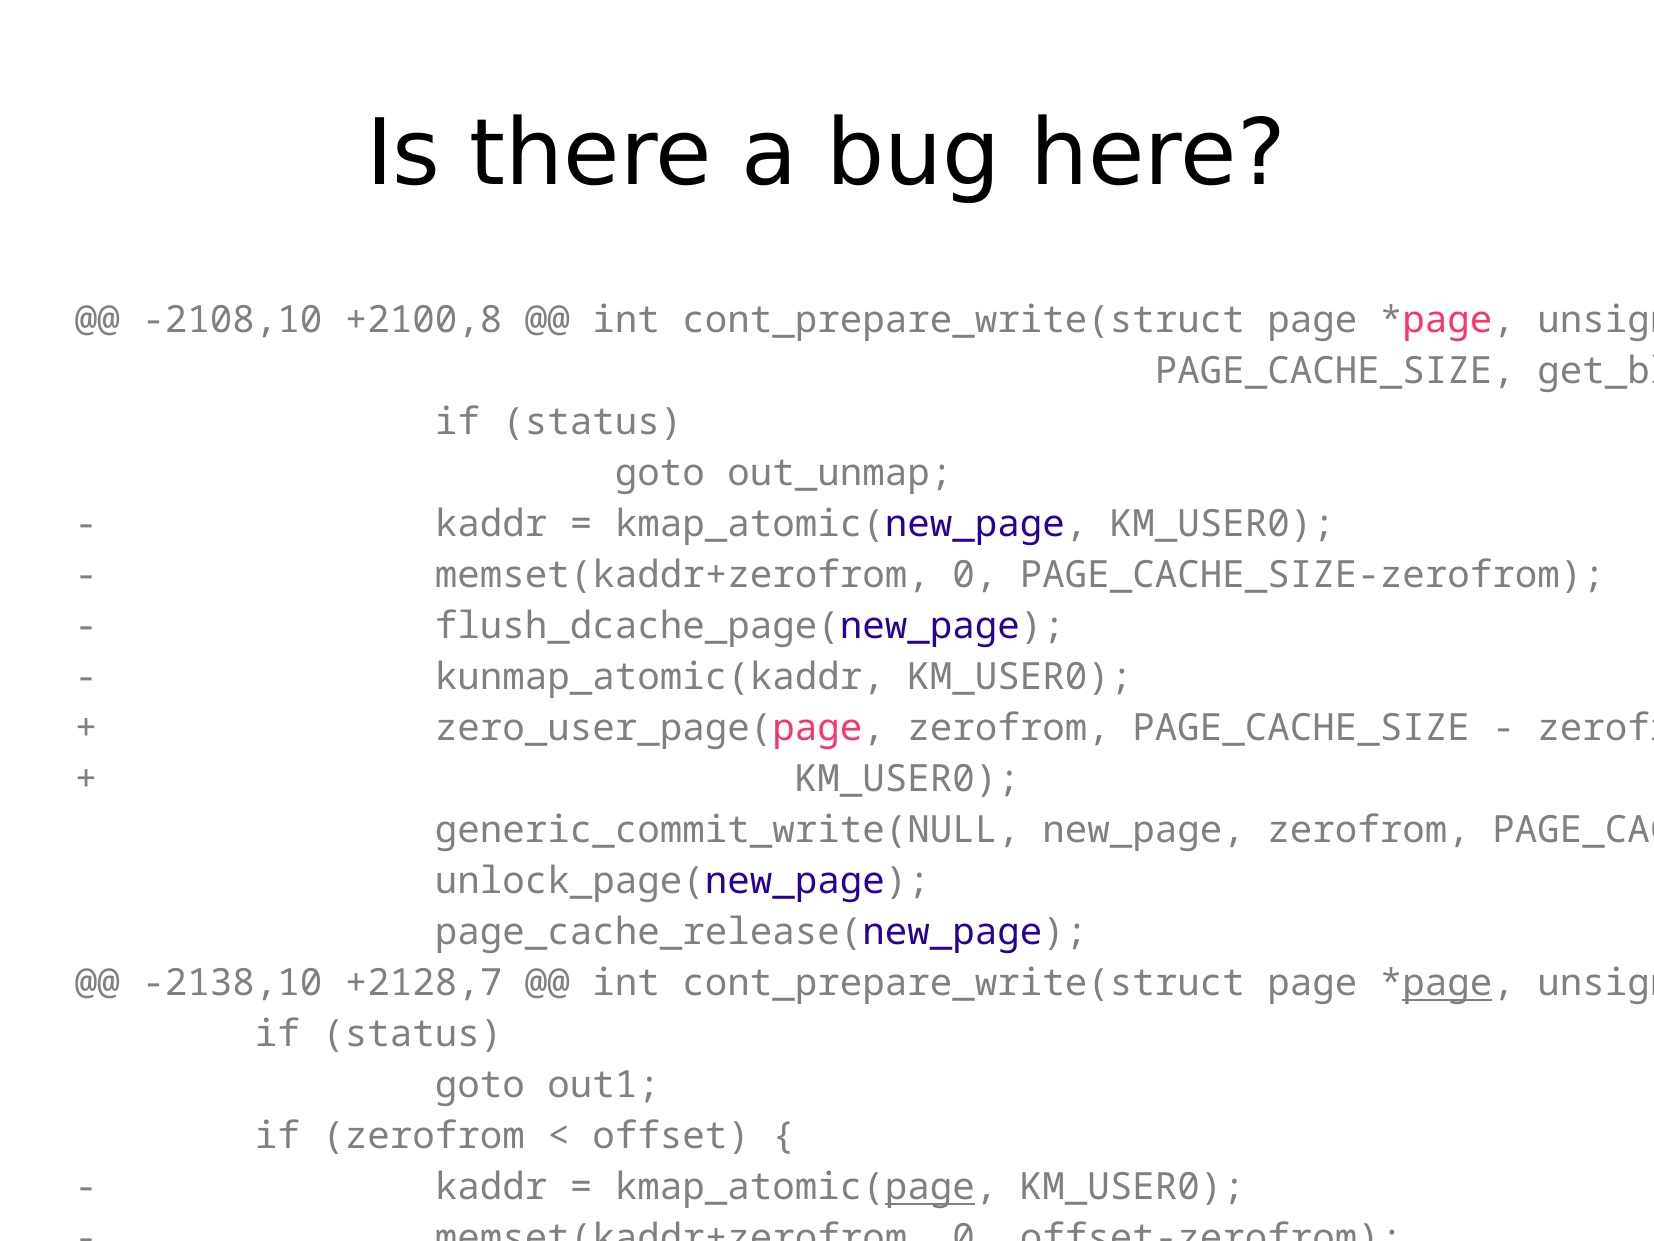

# Is there a bug here?
@@ -2108,10 +2100,8 @@ int cont_prepare_write(struct page *page, unsigned offset,
 PAGE_CACHE_SIZE, get_block);
 if (status)
 goto out_unmap;
- kaddr = kmap_atomic(new_page, KM_USER0);
- memset(kaddr+zerofrom, 0, PAGE_CACHE_SIZE-zerofrom);
- flush_dcache_page(new_page);
- kunmap_atomic(kaddr, KM_USER0);
+ zero_user_page(page, zerofrom, PAGE_CACHE_SIZE - zerofrom,
+ KM_USER0);
 generic_commit_write(NULL, new_page, zerofrom, PAGE_CACHE_SIZE);
 unlock_page(new_page);
 page_cache_release(new_page);
@@ -2138,10 +2128,7 @@ int cont_prepare_write(struct page *page, unsigned offset,
 if (status)
 goto out1;
 if (zerofrom < offset) {
- kaddr = kmap_atomic(page, KM_USER0);
- memset(kaddr+zerofrom, 0, offset-zerofrom);
- flush_dcache_page(page);
- kunmap_atomic(kaddr, KM_USER0);
+ zero_user_page(page, zerofrom, offset - zerofrom, KM_USER0);
 __block_commit_write(inode, page, zerofrom, offset);